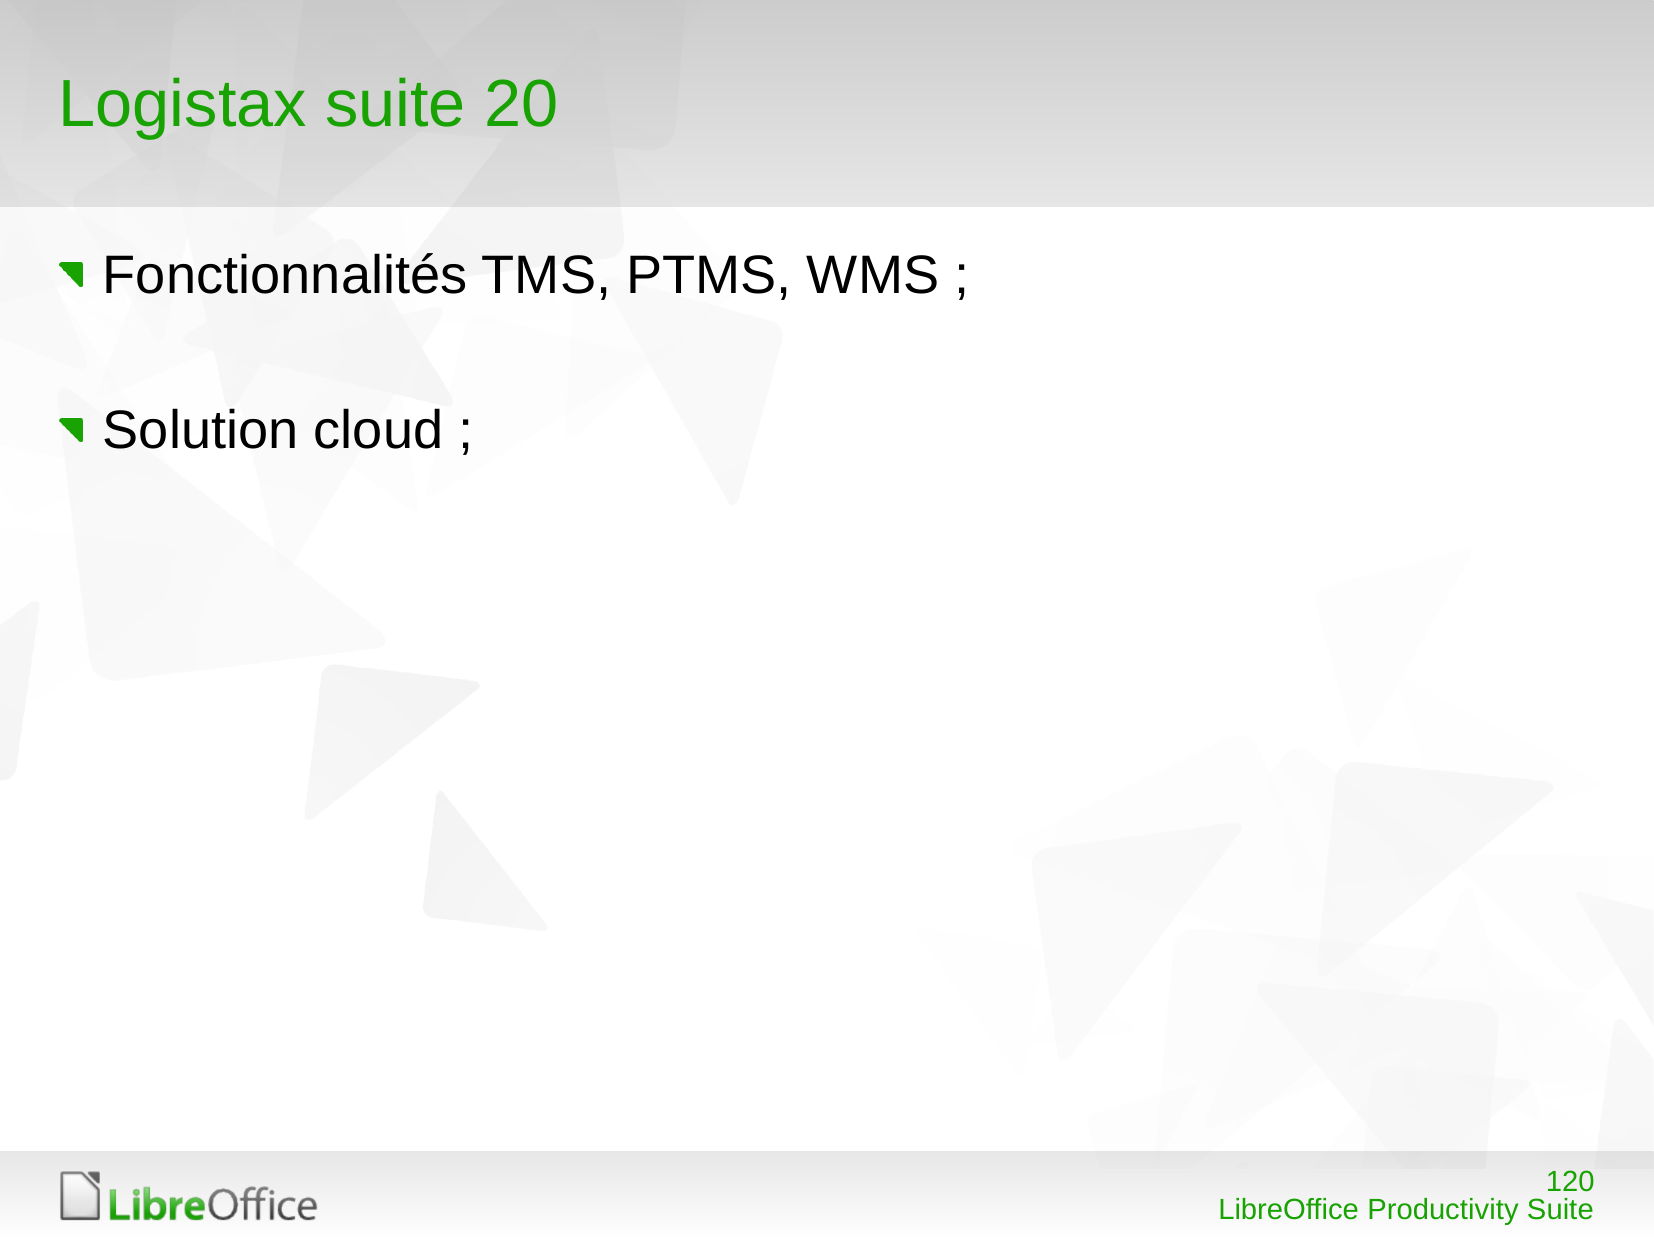

# Logistax suite 20
Fonctionnalités TMS, PTMS, WMS ;
Solution cloud ;
120
LibreOffice Productivity Suite